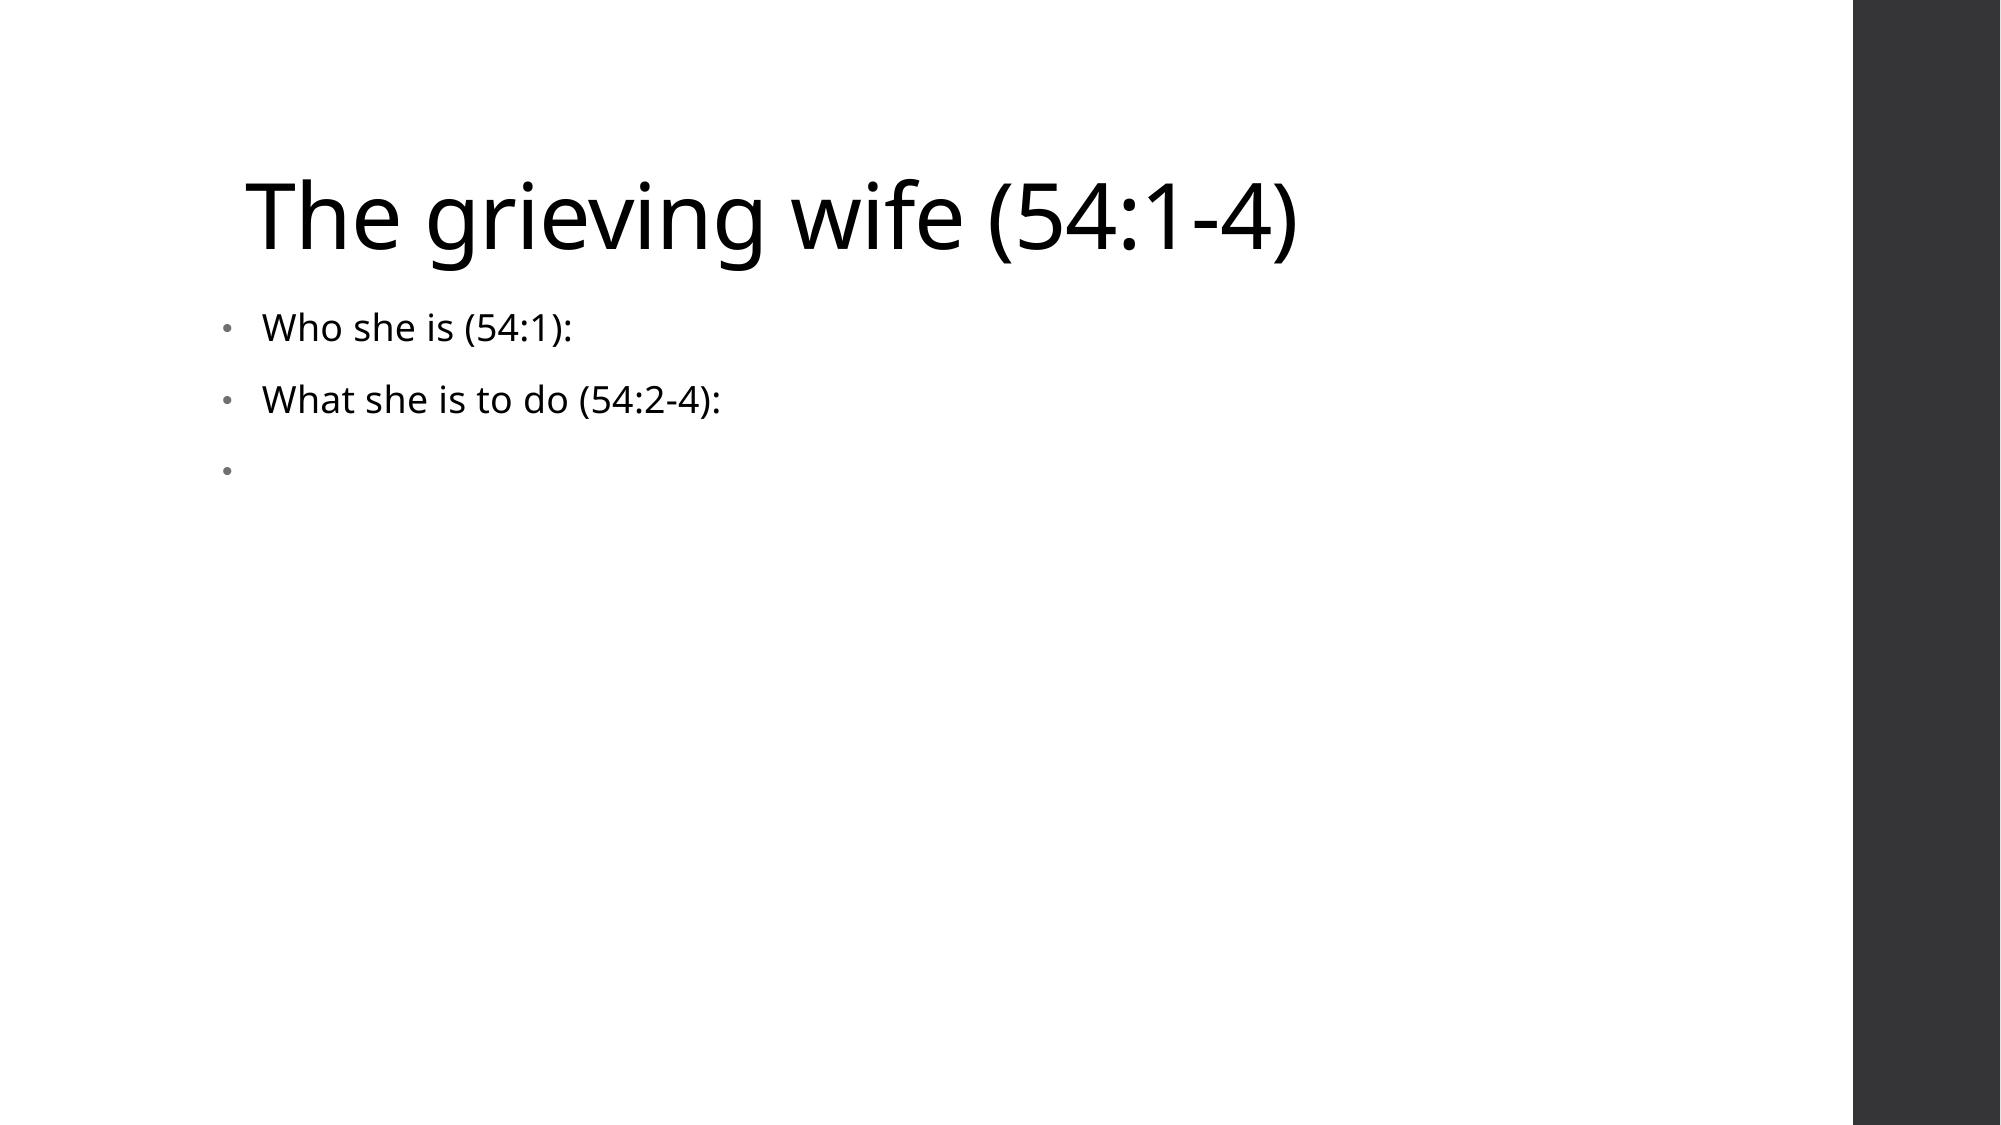

# The grieving wife (54:1-4)
 Who she is (54:1):
 What she is to do (54:2-4):